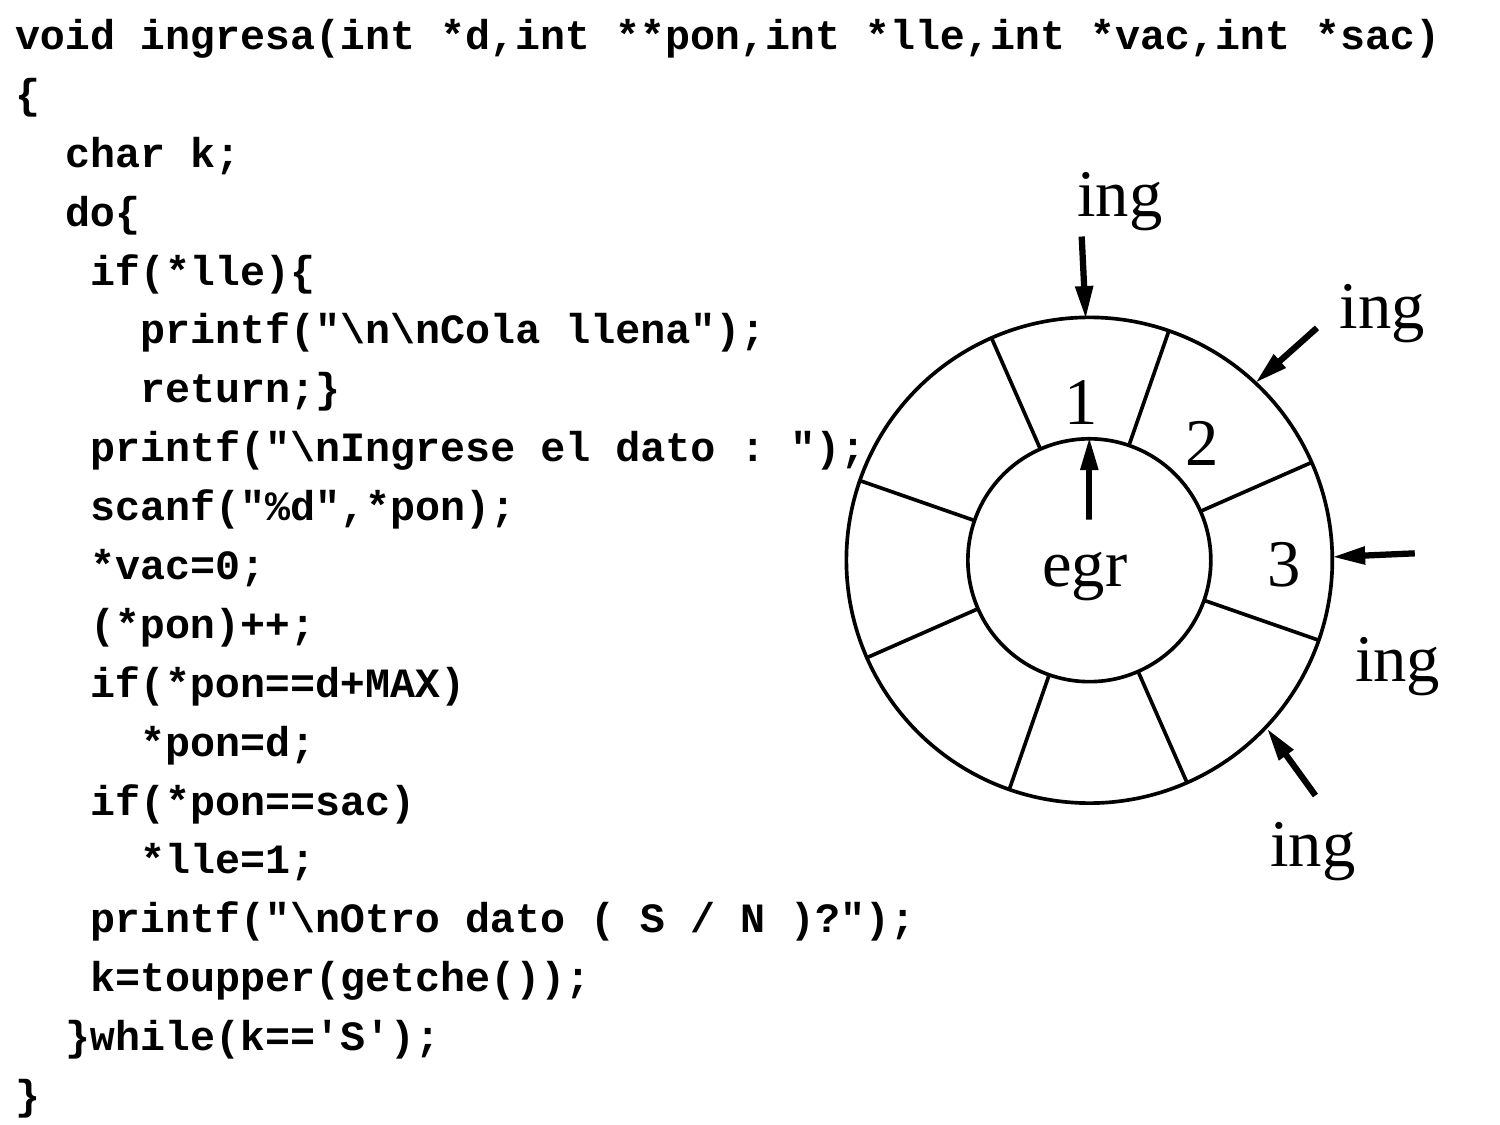

void ingresa(int *d,int **pon,int *lle,int *vac,int *sac)
{
 char k;
ing
 do{
 if(*lle){
egr
ing
 printf("\n\nCola llena");
 return;}
1
2
 printf("\nIngrese el dato : ");
 scanf("%d",*pon);
3
 *vac=0;
 (*pon)++;
ing
 if(*pon==d+MAX)
 *pon=d;
 if(*pon==sac)
ing
 *lle=1;
 printf("\nOtro dato ( S / N )?");
 k=toupper(getche());
 }while(k=='S');
}